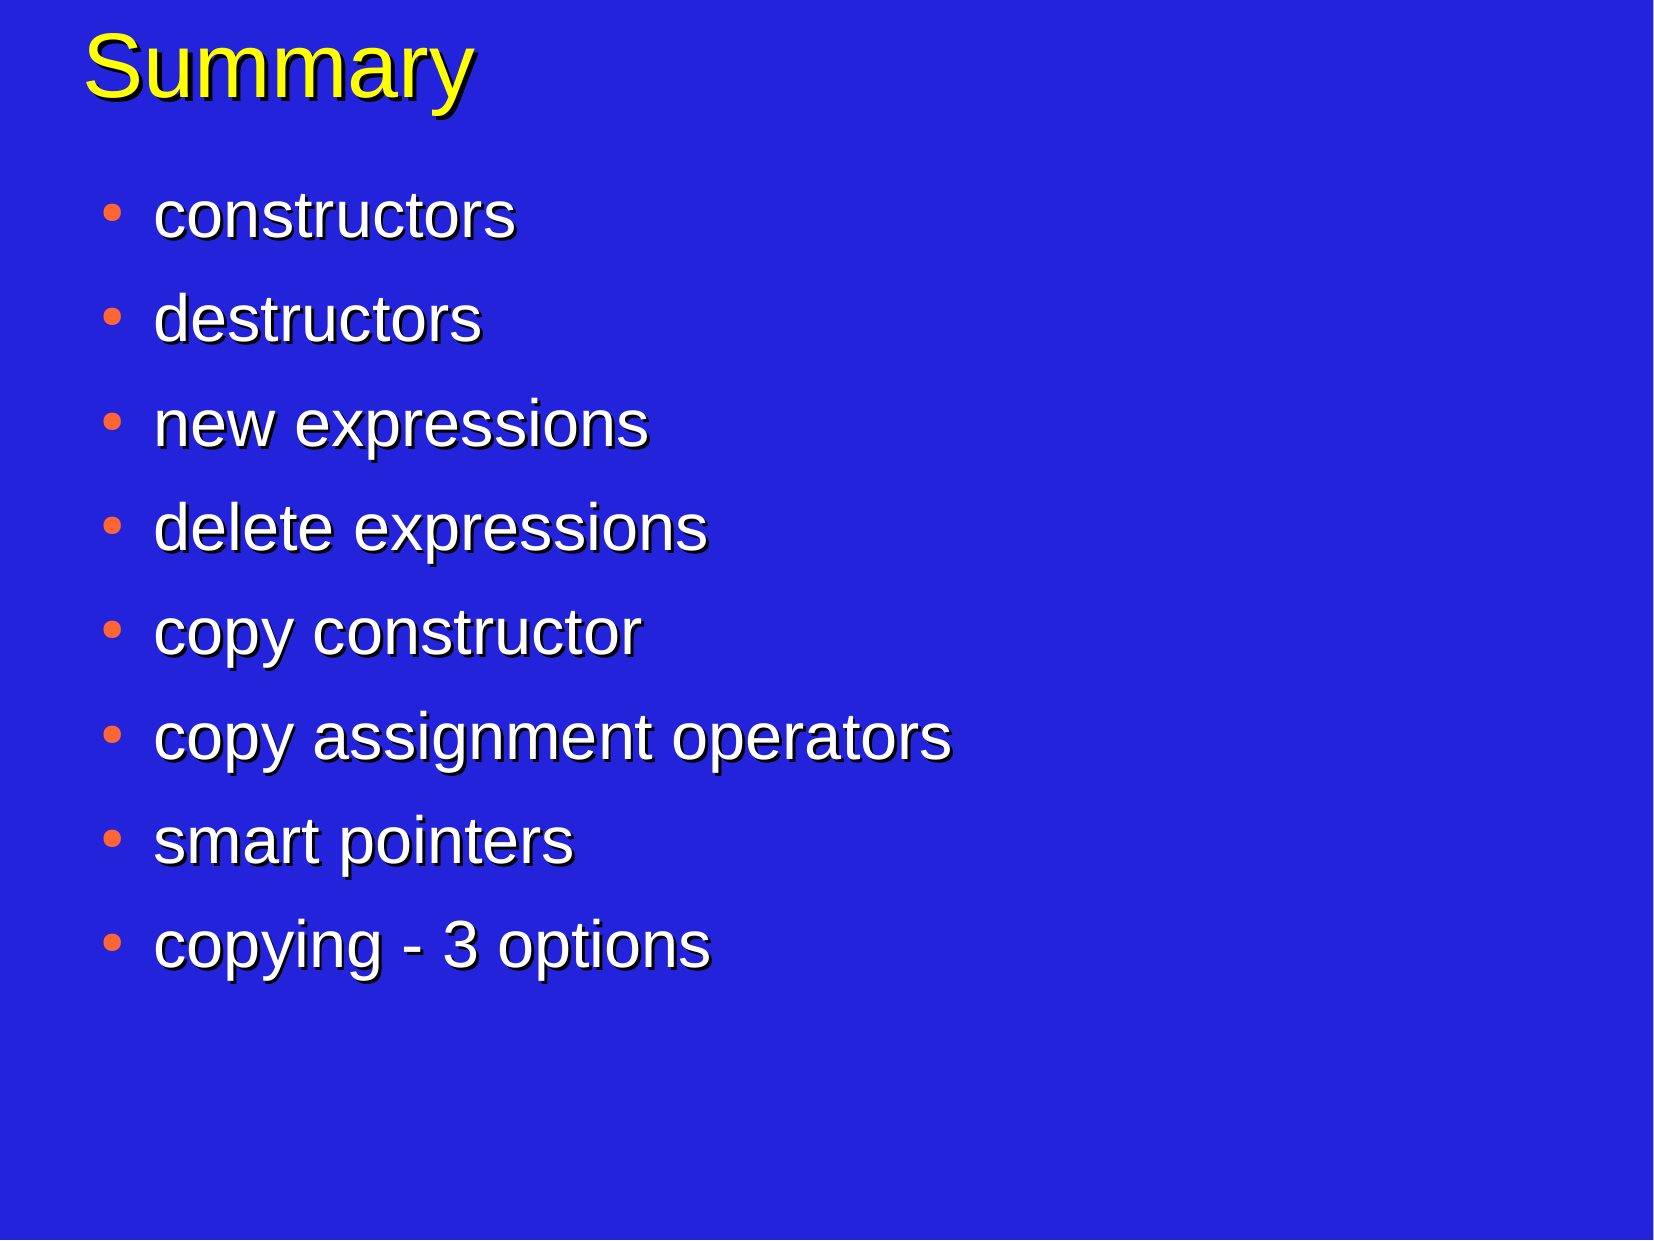

# Summary
constructors
destructors
new expressions
delete expressions
copy constructor
copy assignment operators
smart pointers
copying - 3 options